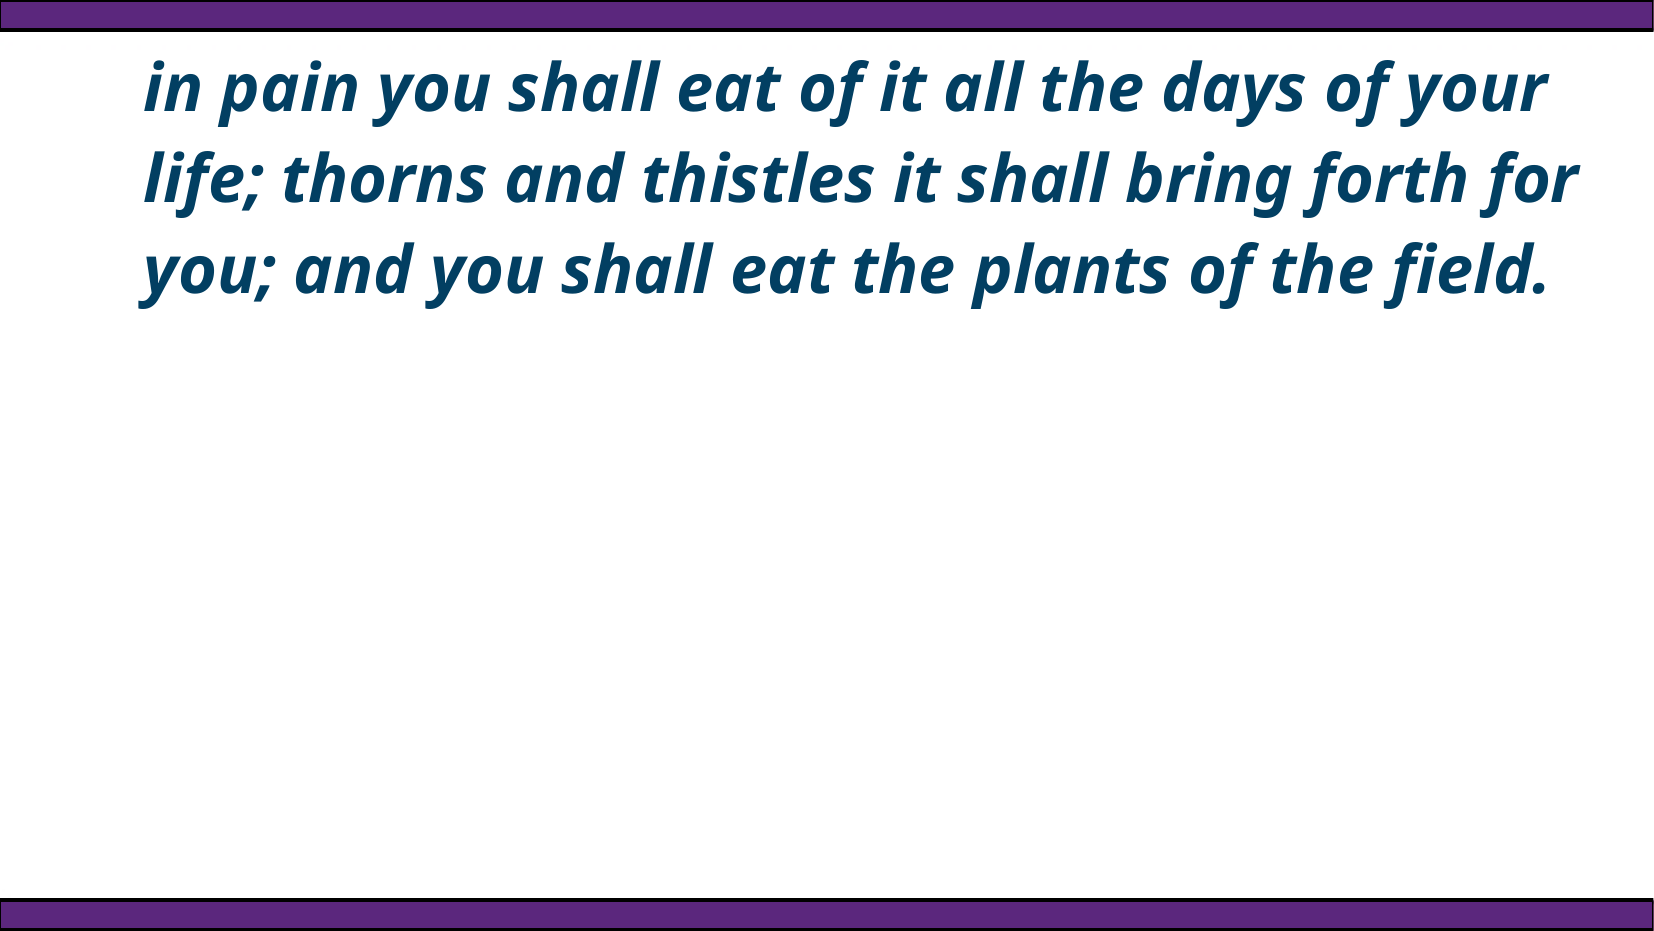

in pain you shall eat of it all the days of your
 life; thorns and thistles it shall bring forth for
 you; and you shall eat the plants of the field.